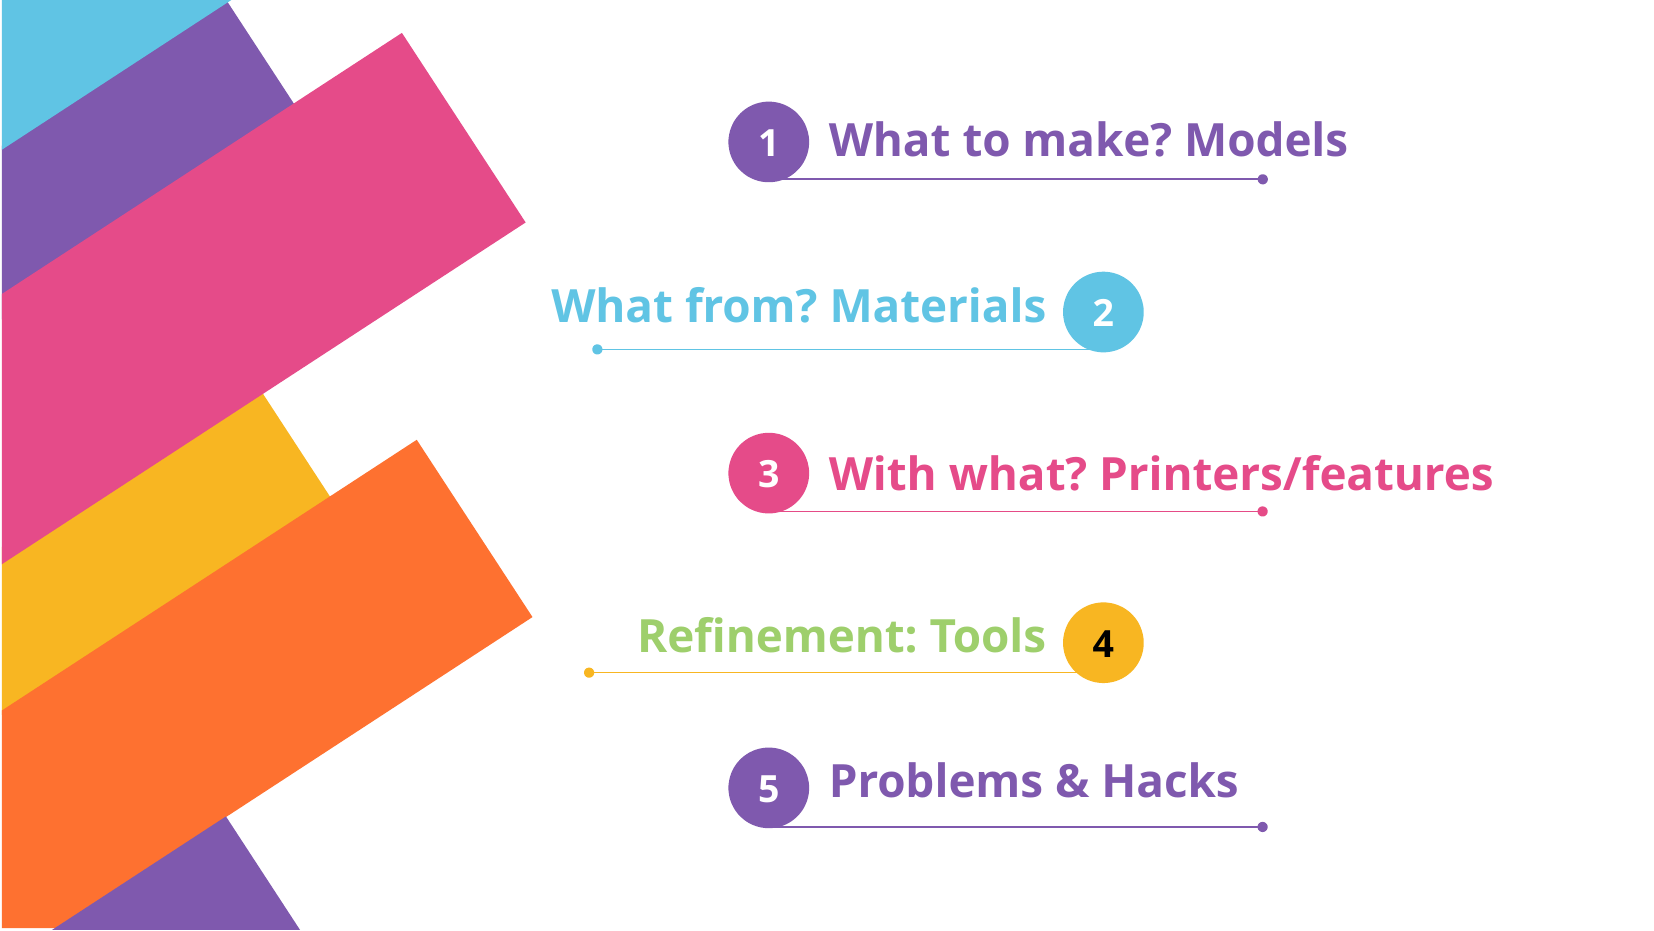

# What to make? Models
1
What from? Materials
2
With what? Printers/features
3
Refinement: Tools
4
Problems & Hacks
5